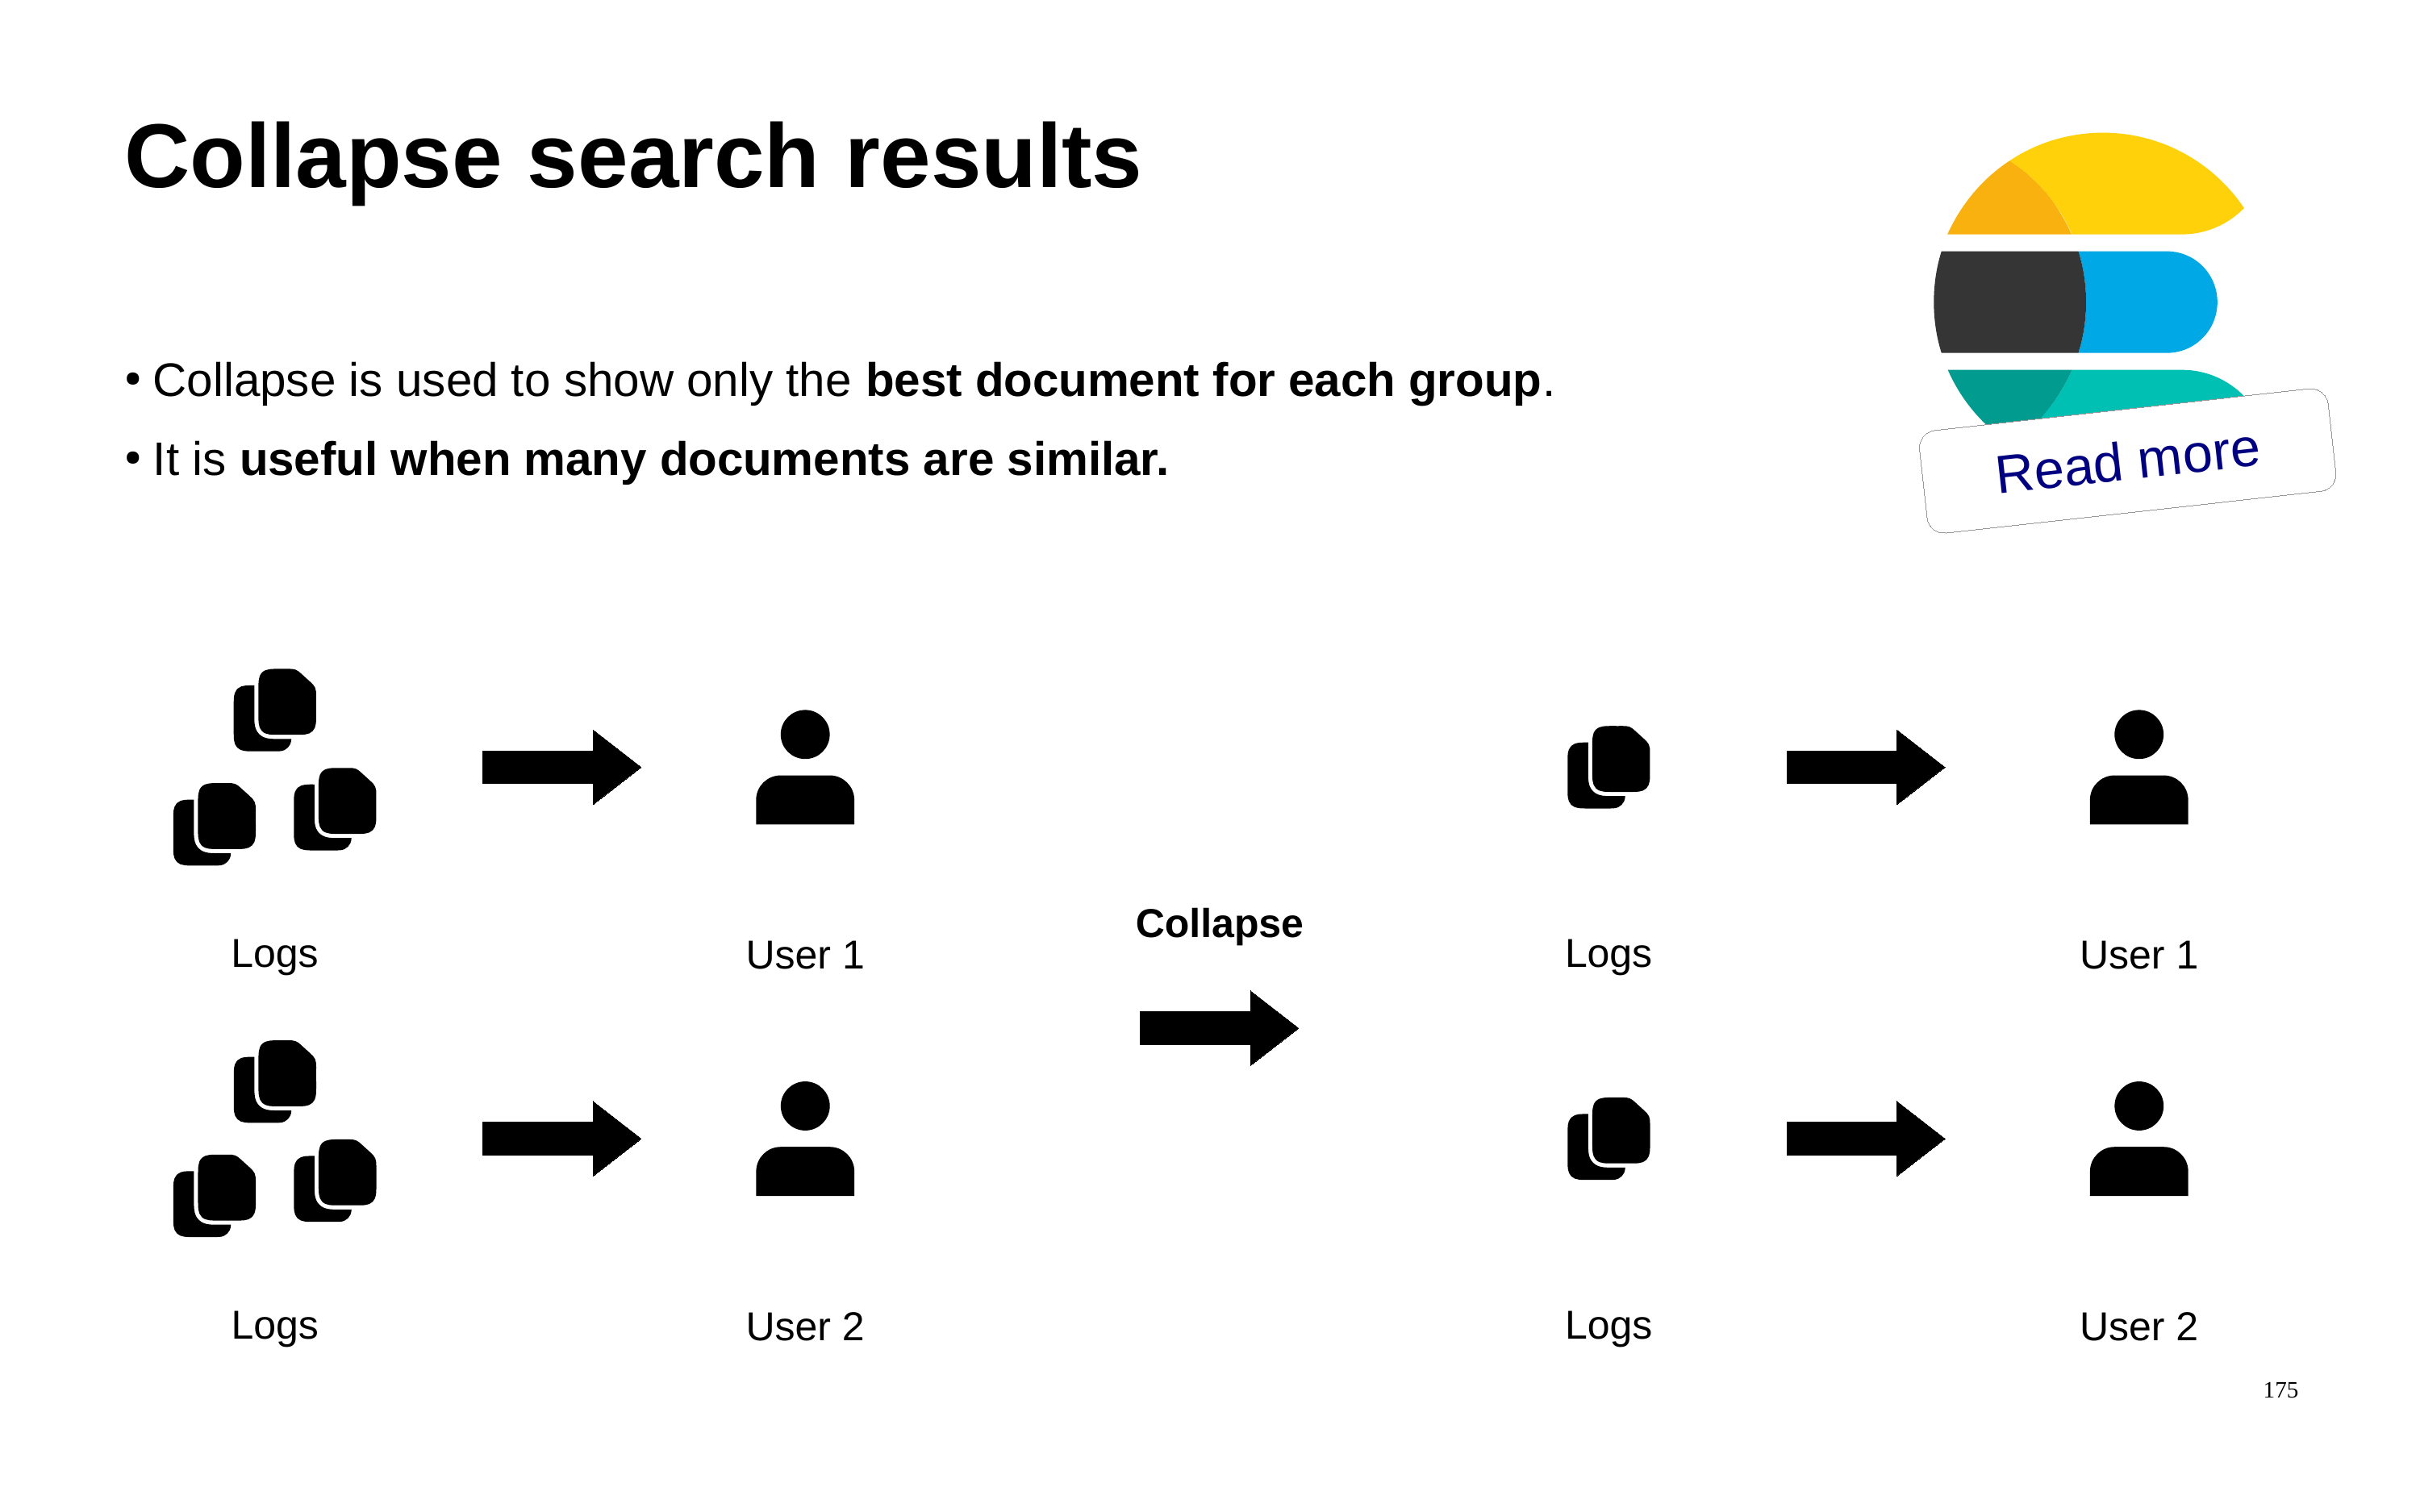

Collapse search results
Collapse is used to show only the best document for each group.
It is useful when many documents are similar.
Read more
Collapse
Logs
Logs
User 1
User 1
Logs
Logs
User 2
User 2
175